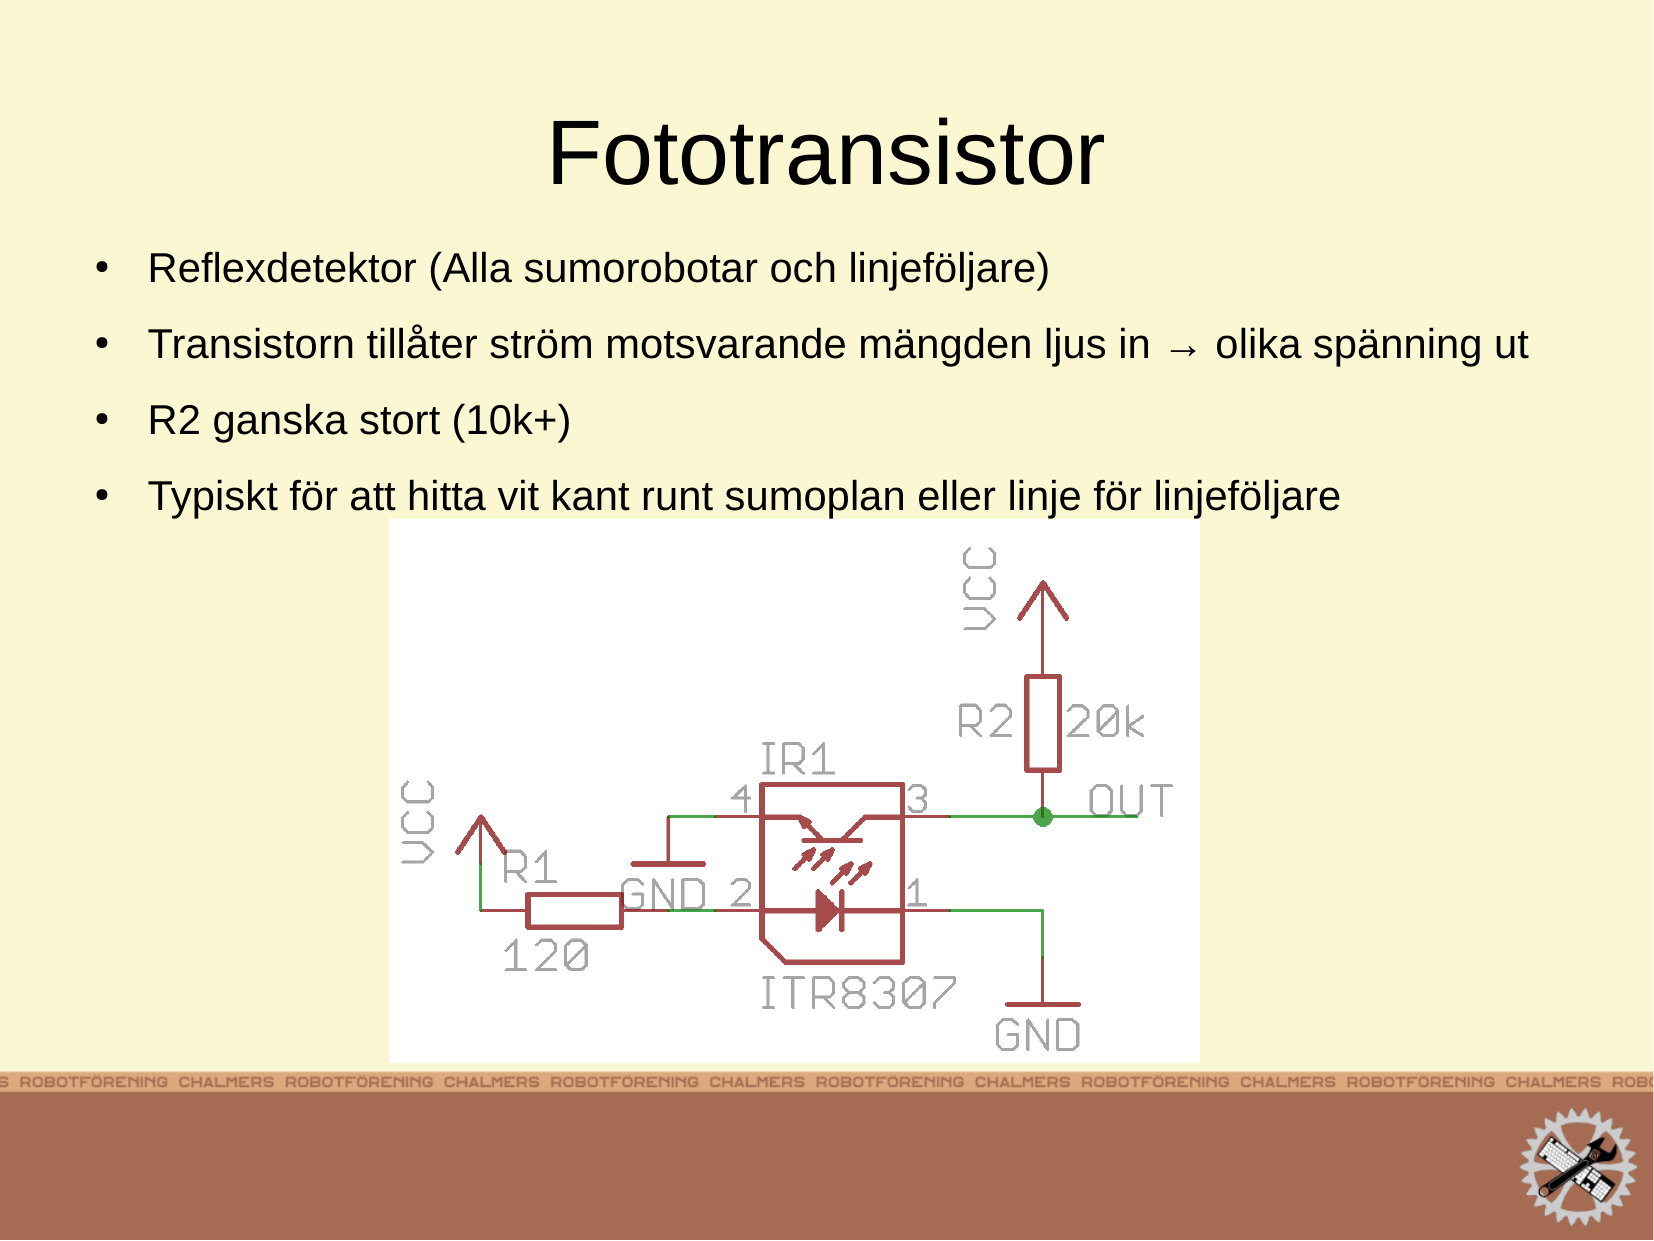

# Fototransistor
Reflexdetektor (Alla sumorobotar och linjeföljare)
Transistorn tillåter ström motsvarande mängden ljus in → olika spänning ut
R2 ganska stort (10k+)
Typiskt för att hitta vit kant runt sumoplan eller linje för linjeföljare